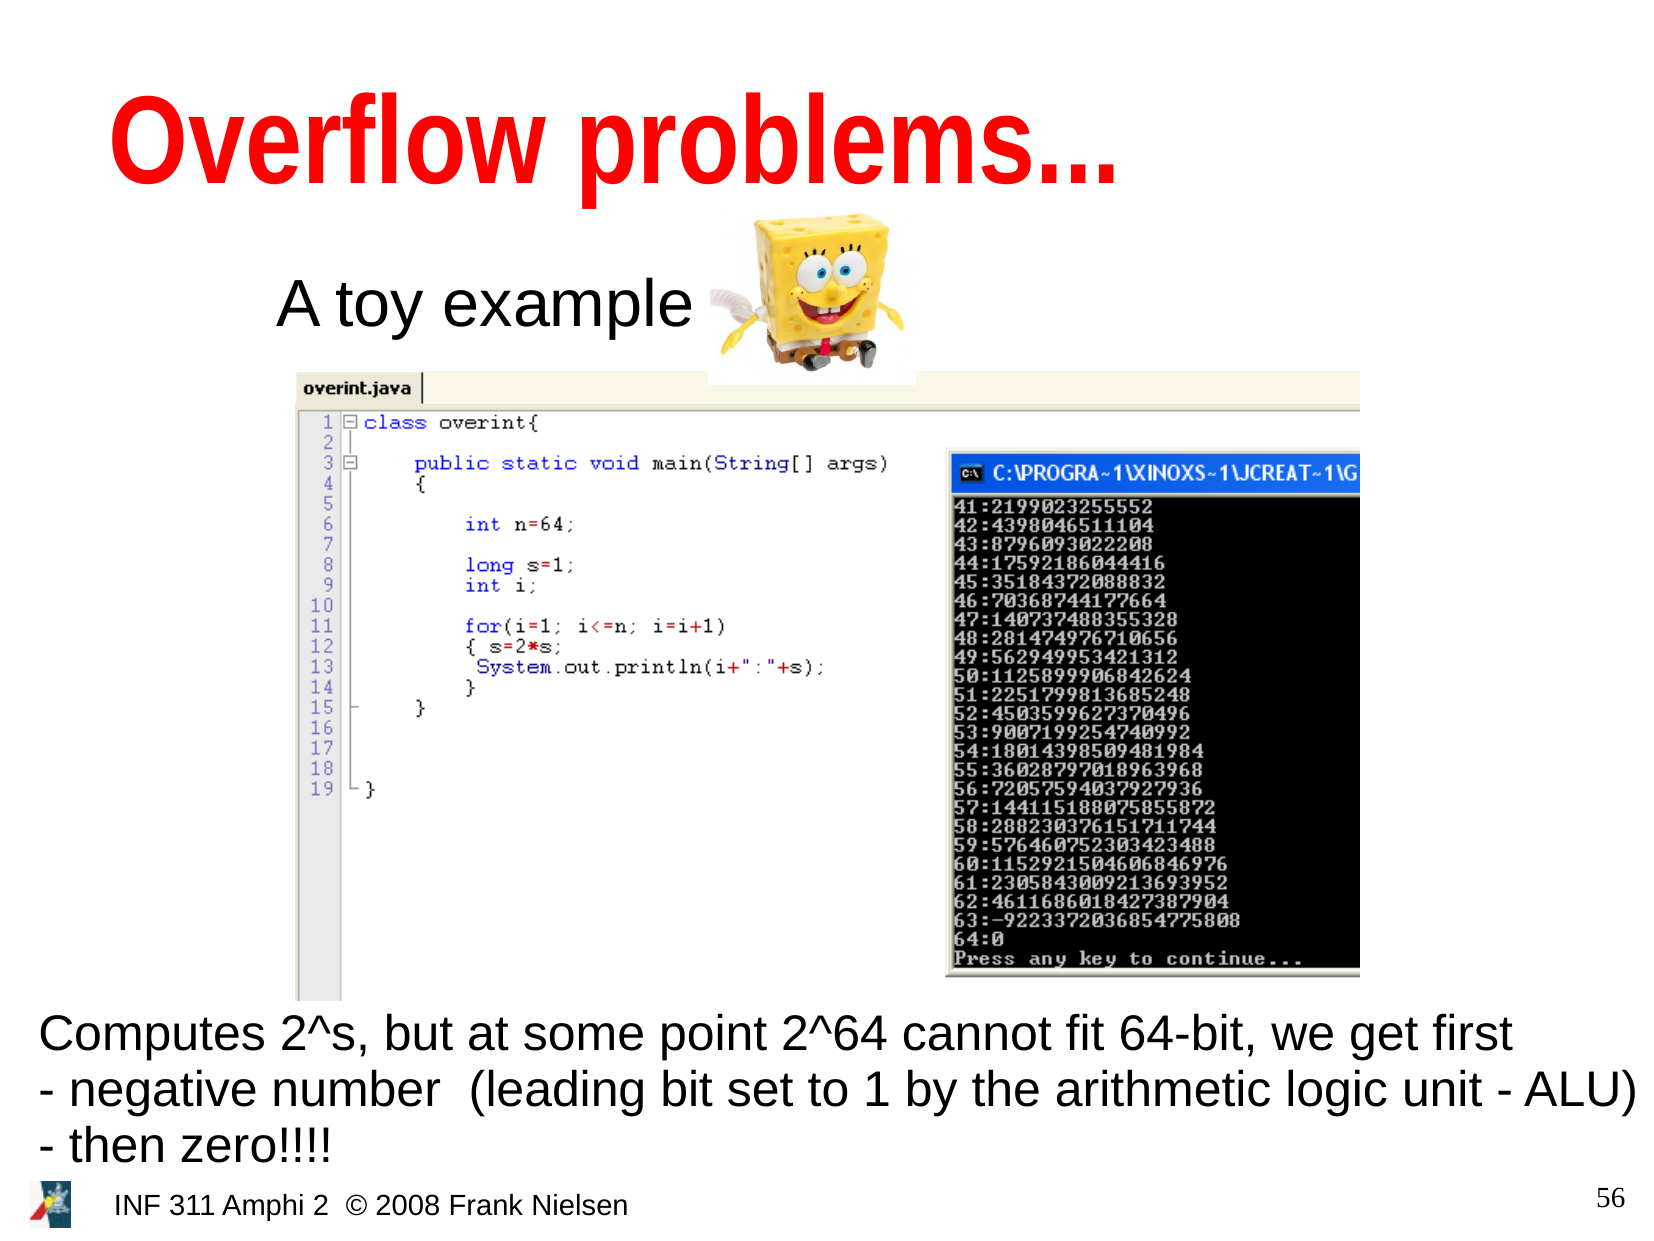

Overflow problems...
A toy example
Computes 2^s, but at some point 2^64 cannot fit 64-bit, we get first
- negative number (leading bit set to 1 by the arithmetic logic unit - ALU)
- then zero!!!!